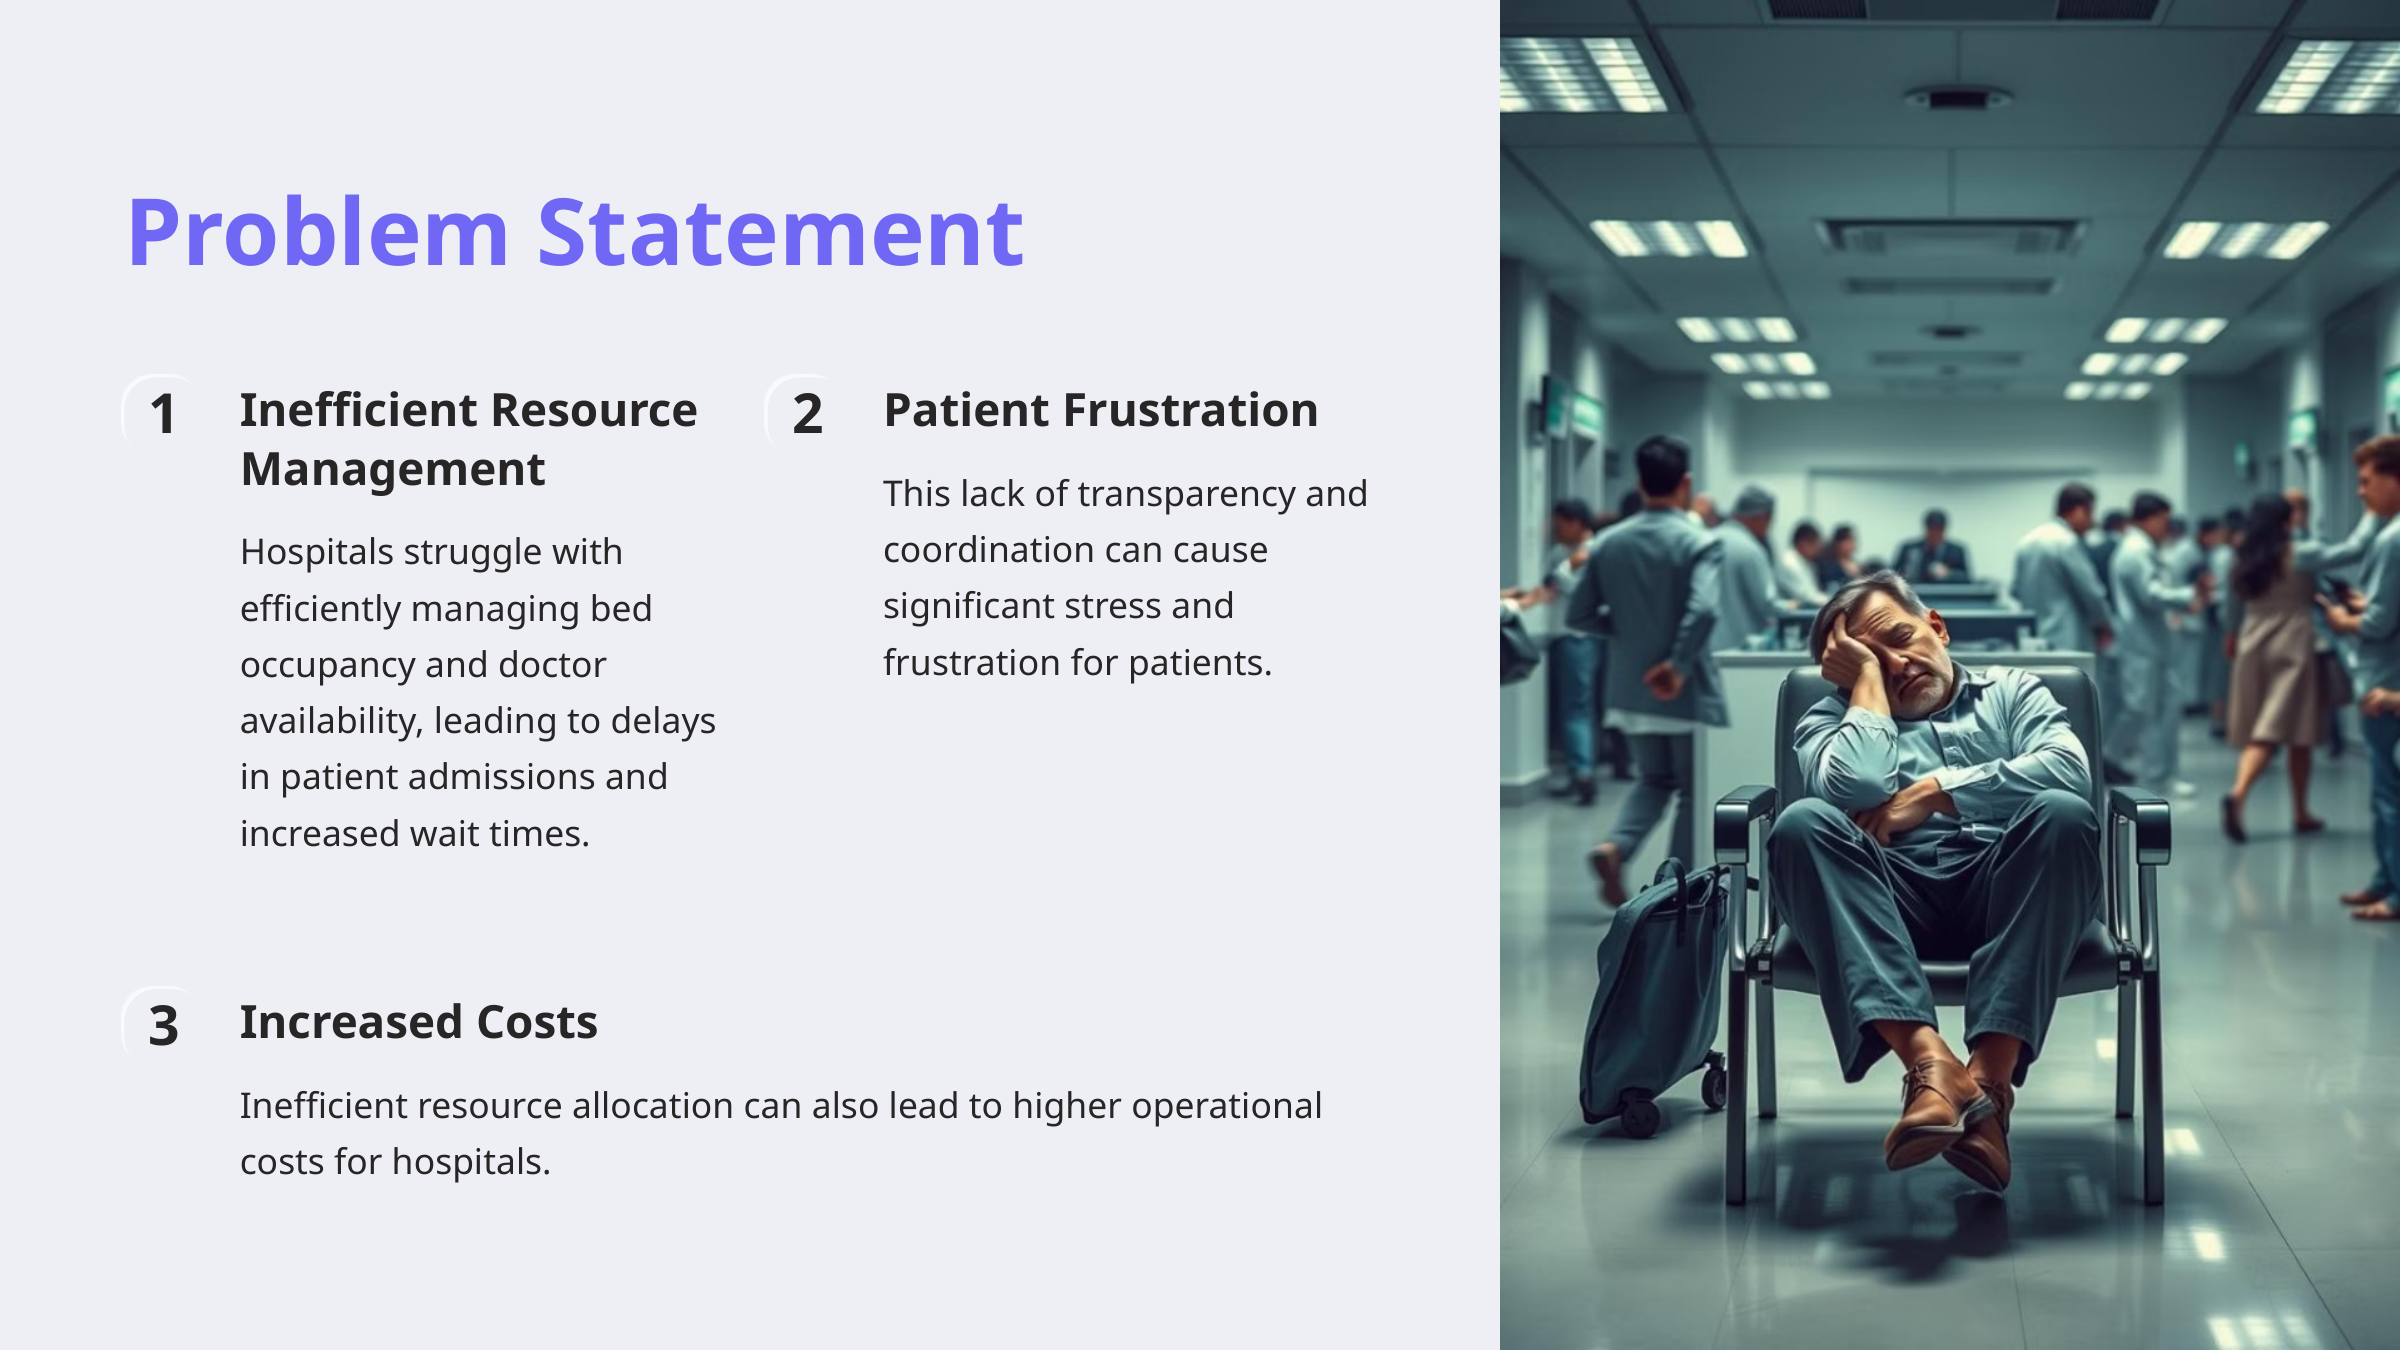

Problem Statement
Inefficient Resource Management
Patient Frustration
1
2
This lack of transparency and coordination can cause significant stress and frustration for patients.
Hospitals struggle with efficiently managing bed occupancy and doctor availability, leading to delays in patient admissions and increased wait times.
Increased Costs
3
Inefficient resource allocation can also lead to higher operational costs for hospitals.